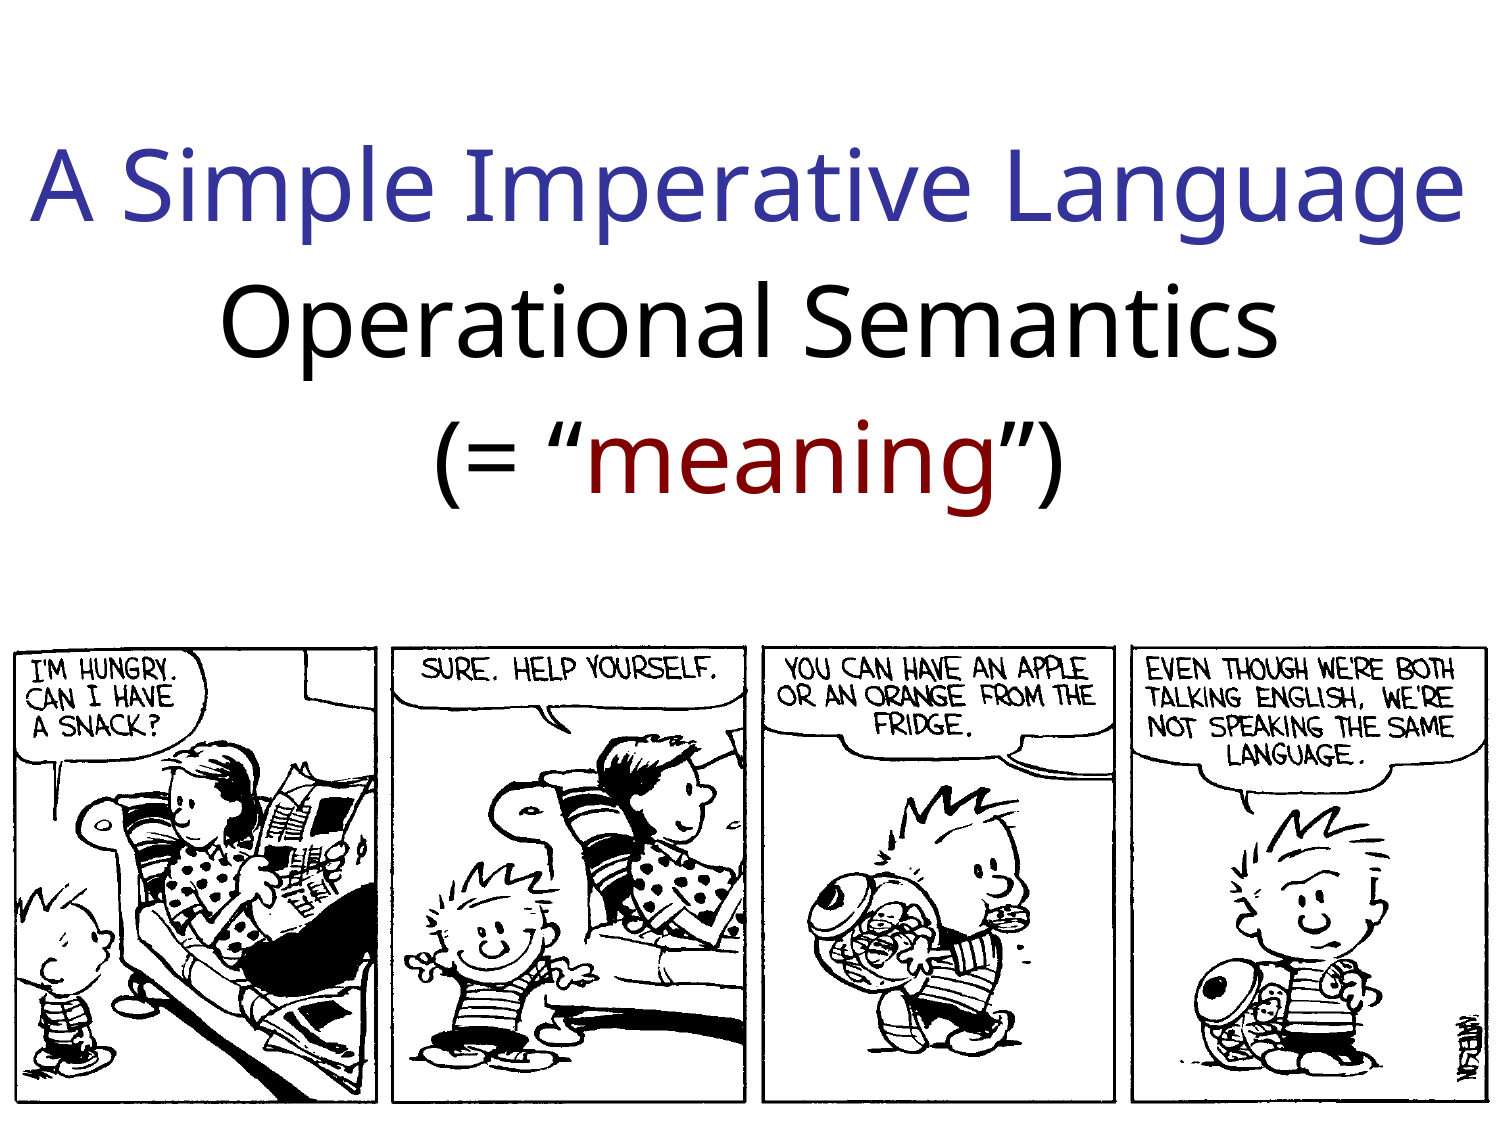

# A Simple Imperative Language Operational Semantics (= “meaning”)
4